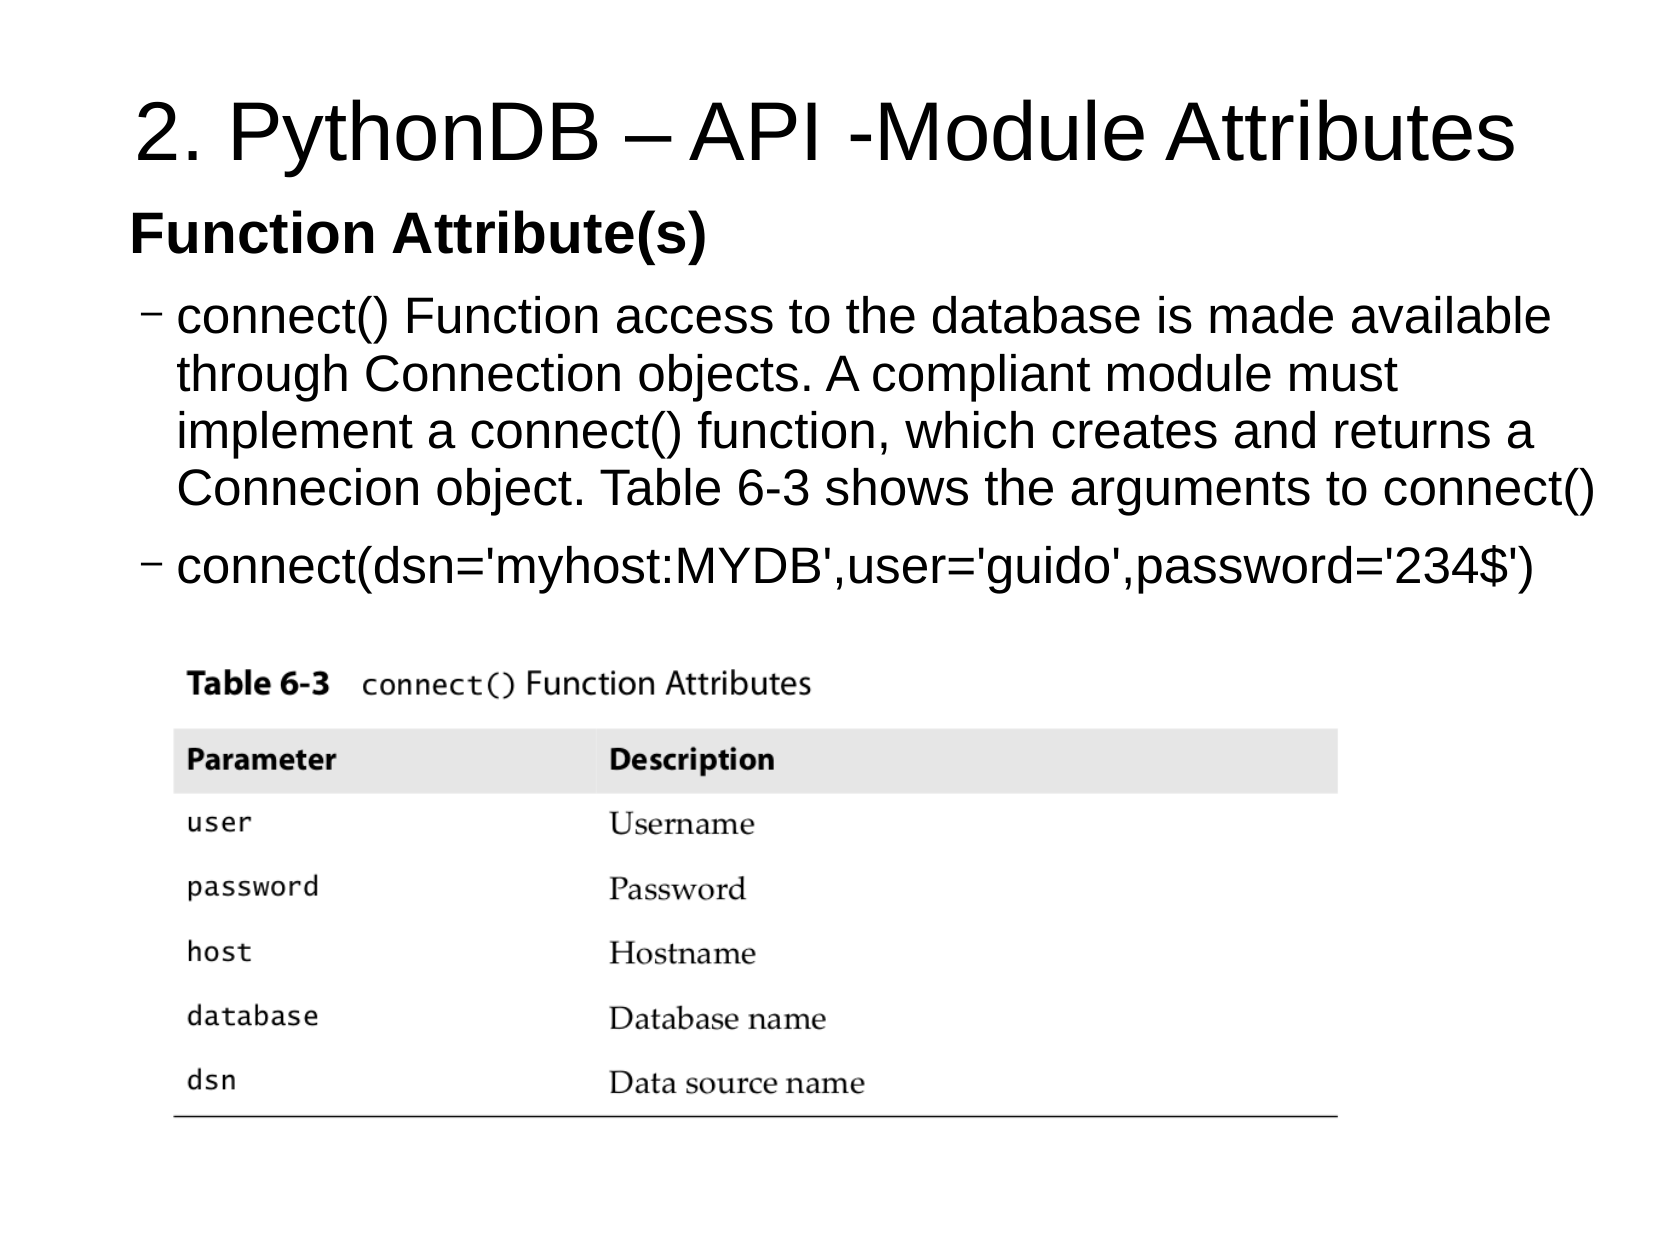

# 2. PythonDB – API -Module Attributes
Function Attribute(s)
connect() Function access to the database is made available through Connection objects. A compliant module must implement a connect() function, which creates and returns a Connecion object. Table 6-3 shows the arguments to connect()
connect(dsn='myhost:MYDB',user='guido',password='234$')